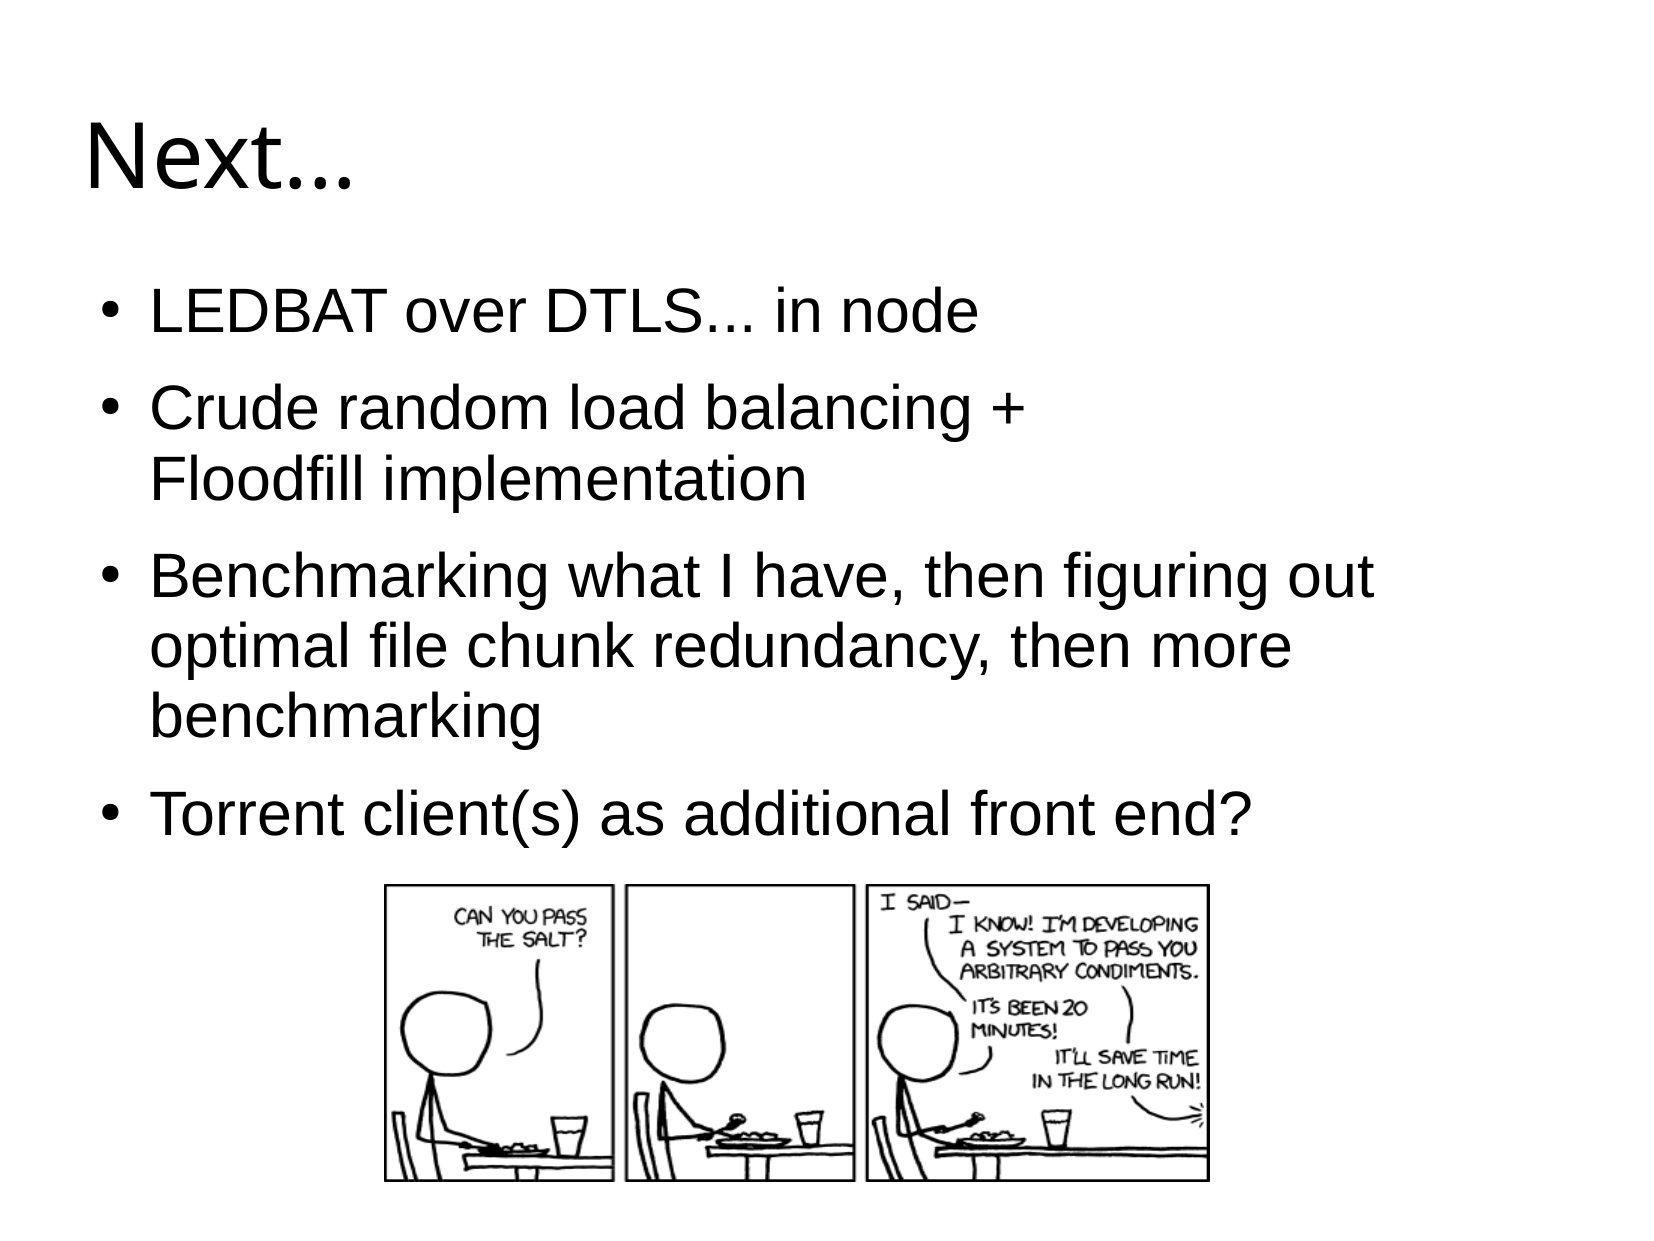

# Next...
LEDBAT over DTLS... in node
Crude random load balancing +
Floodfill implementation
Benchmarking what I have, then figuring out optimal file chunk redundancy, then more benchmarking
Torrent client(s) as additional front end?